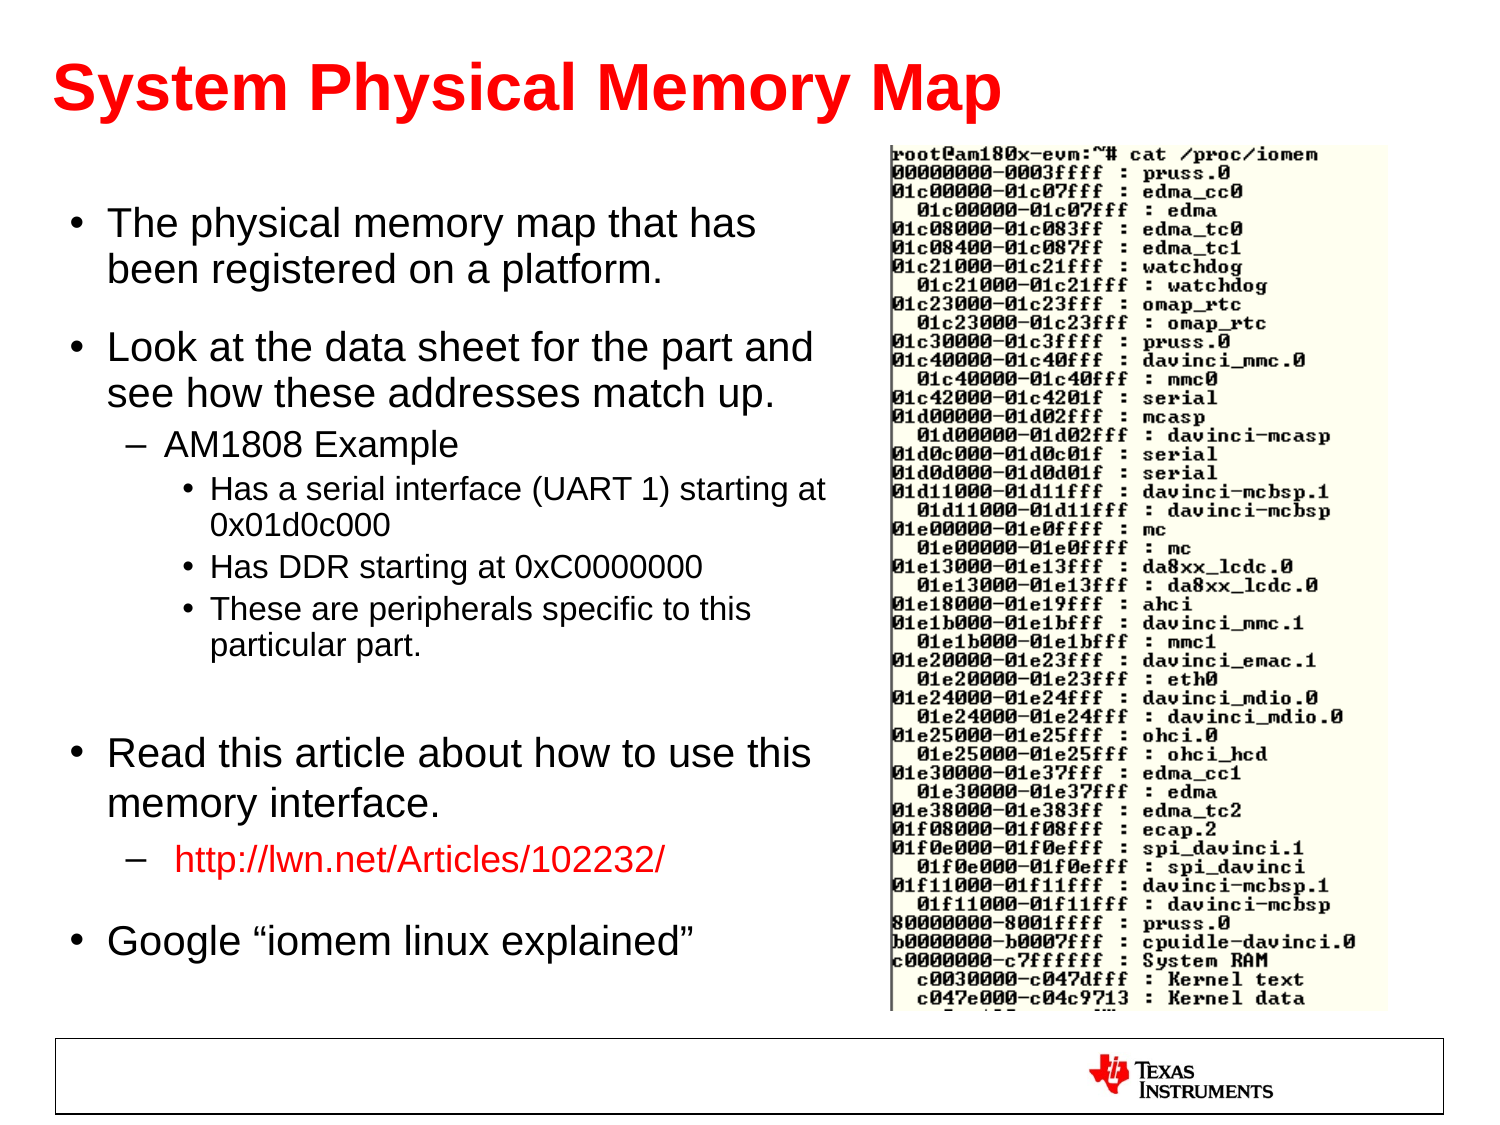

# System Physical Memory Map
The physical memory map that has been registered on a platform.
Look at the data sheet for the part and see how these addresses match up.
AM1808 Example
Has a serial interface (UART 1) starting at 0x01d0c000
Has DDR starting at 0xC0000000
These are peripherals specific to this particular part.
Read this article about how to use this memory interface.
 http://lwn.net/Articles/102232/
Google “iomem linux explained”